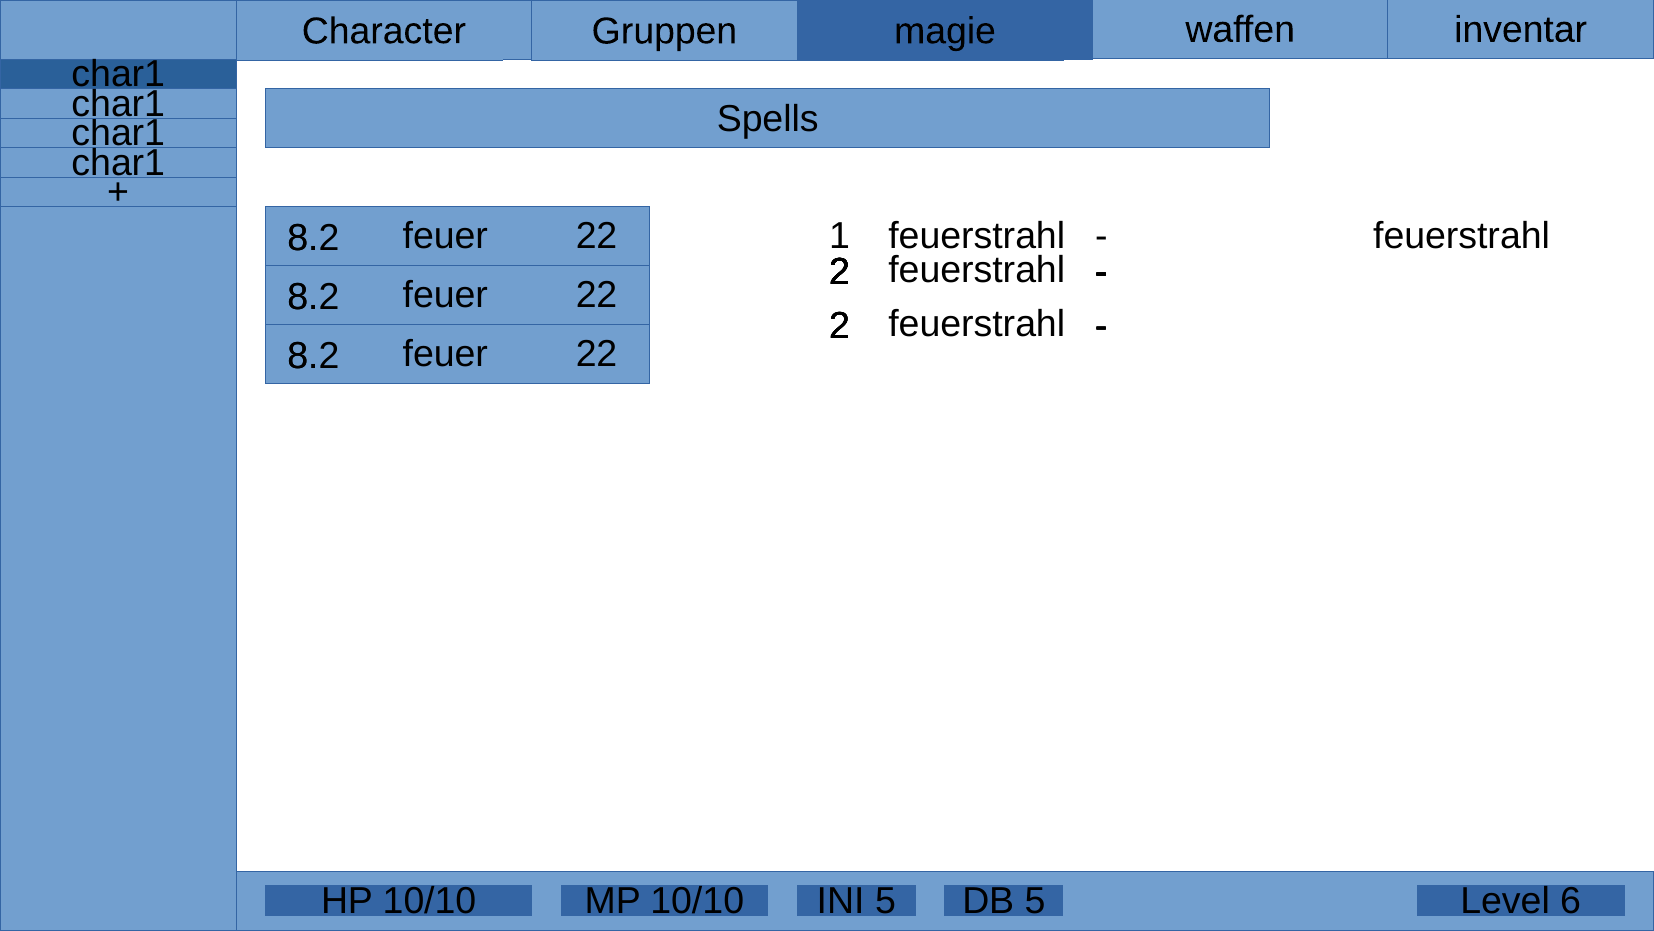

waffen
inventar
Character
Gruppen
magie
char1
char1
Spells
char1
char1
+
feuer
feuer
22
22
1
feuerstrahl
-
feuerstrahl
8.2
8.2
8.
8.
feuerstrahl
2
2
2
2
2
2
2
2
-
-
-
-
-
-
-
-
feuer
22
8.2
8.
feuerstrahl
2
2
2
2
-
-
-
-
feuer
22
8.2
8.
HP 10/10
MP 10/10
INI 5
DB 5
Level 6